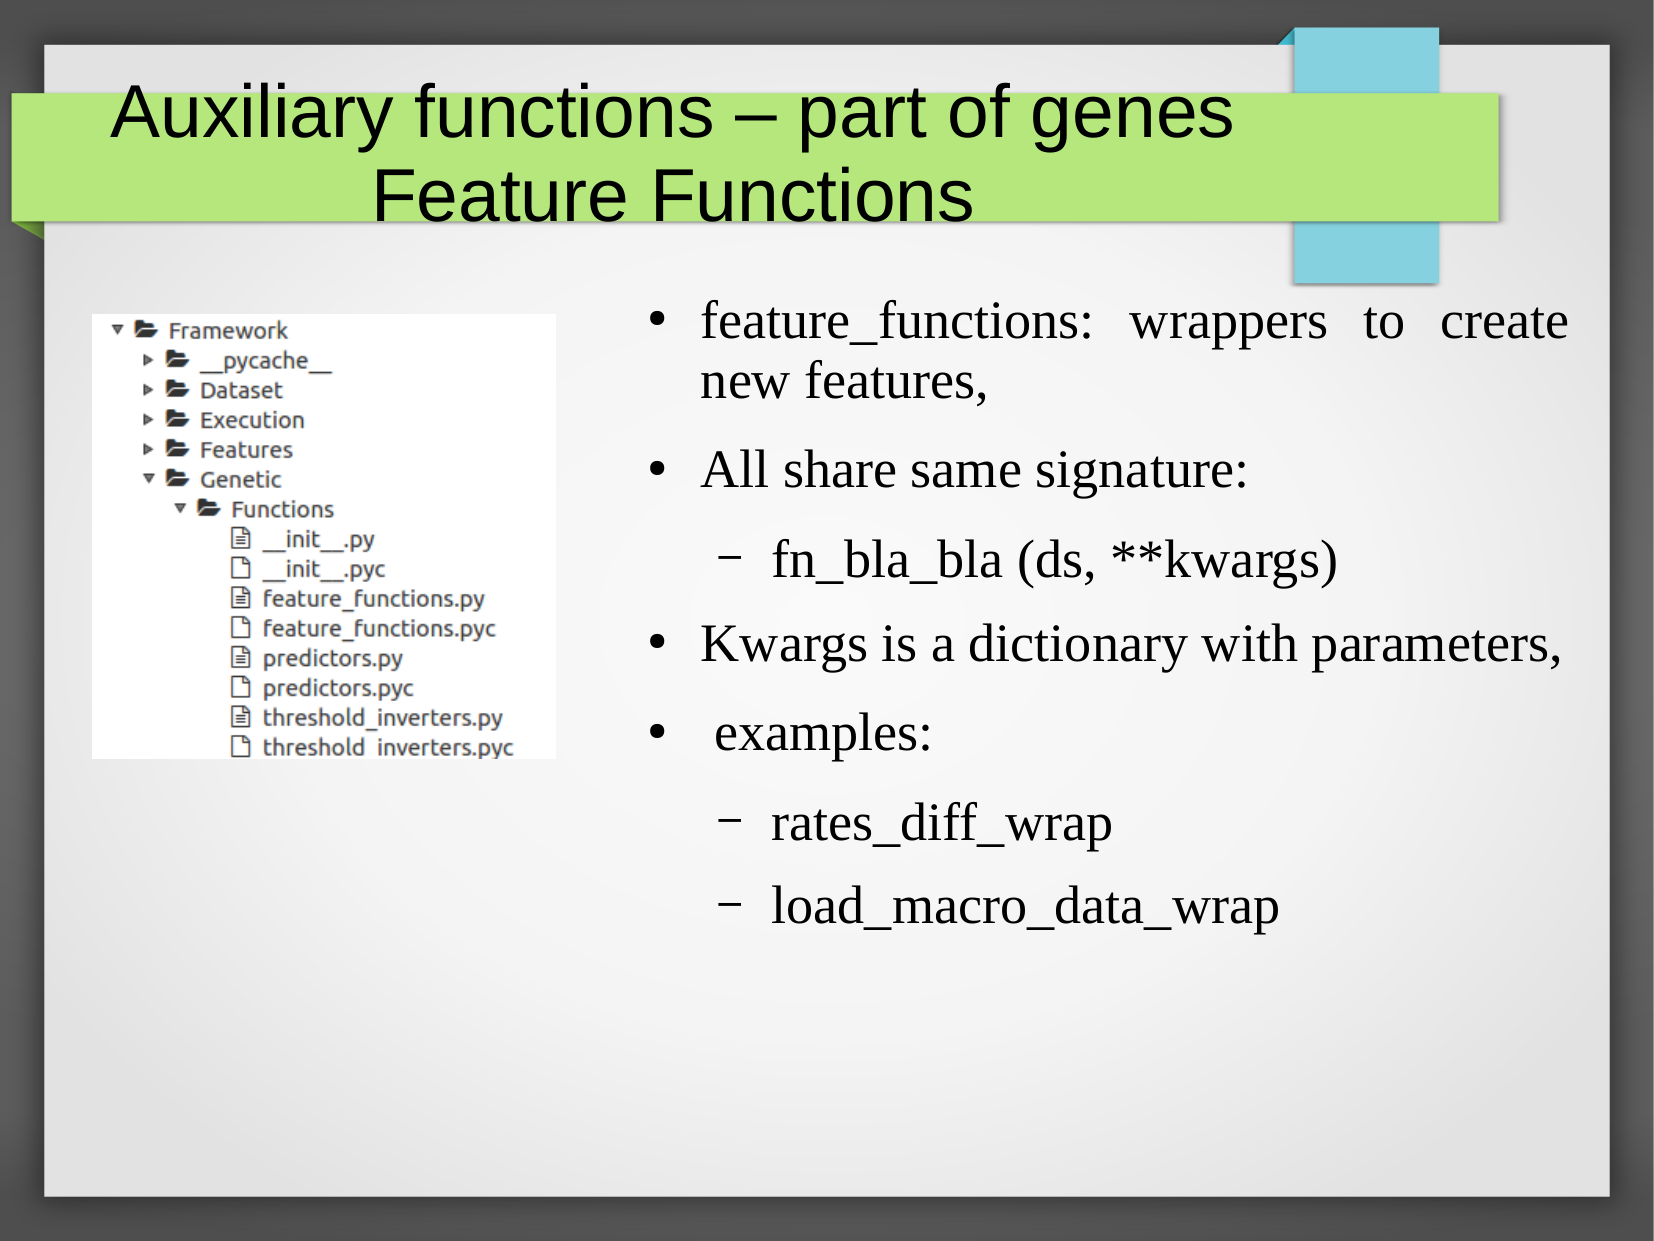

# Auxiliary functions – part of genes Feature Functions
feature_functions: wrappers to create new features,
All share same signature:
fn_bla_bla (ds, **kwargs)
Kwargs is a dictionary with parameters,
 examples:
rates_diff_wrap
load_macro_data_wrap